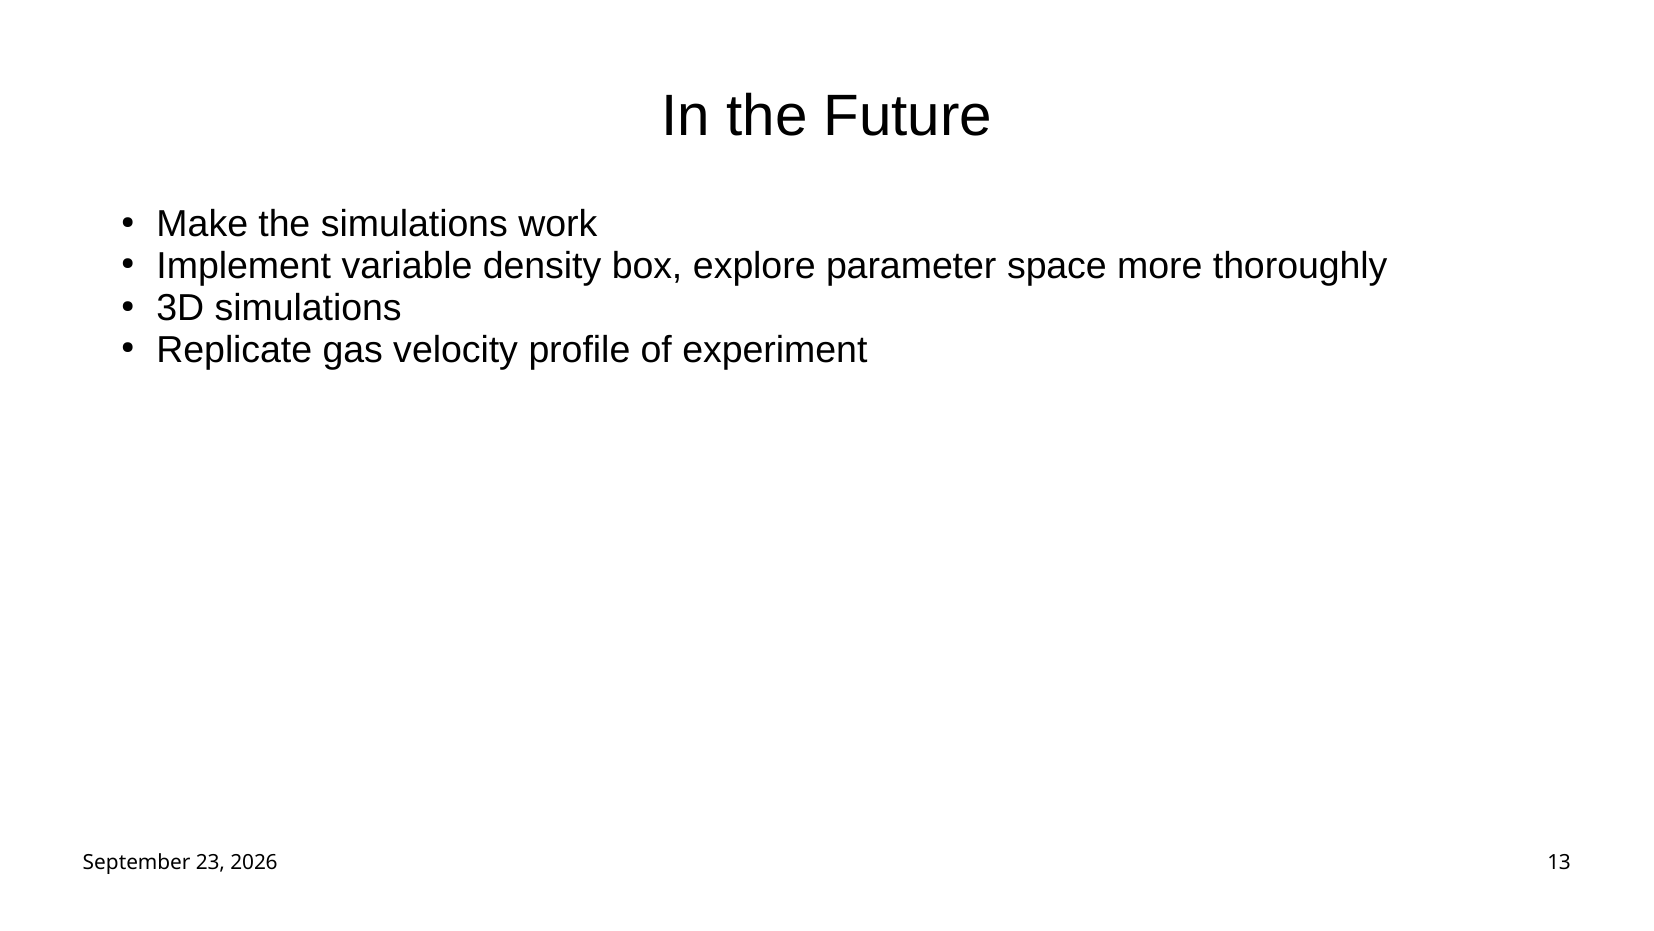

# In the Future
Make the simulations work
Implement variable density box, explore parameter space more thoroughly
3D simulations
Replicate gas velocity profile of experiment
22 May 2018
13